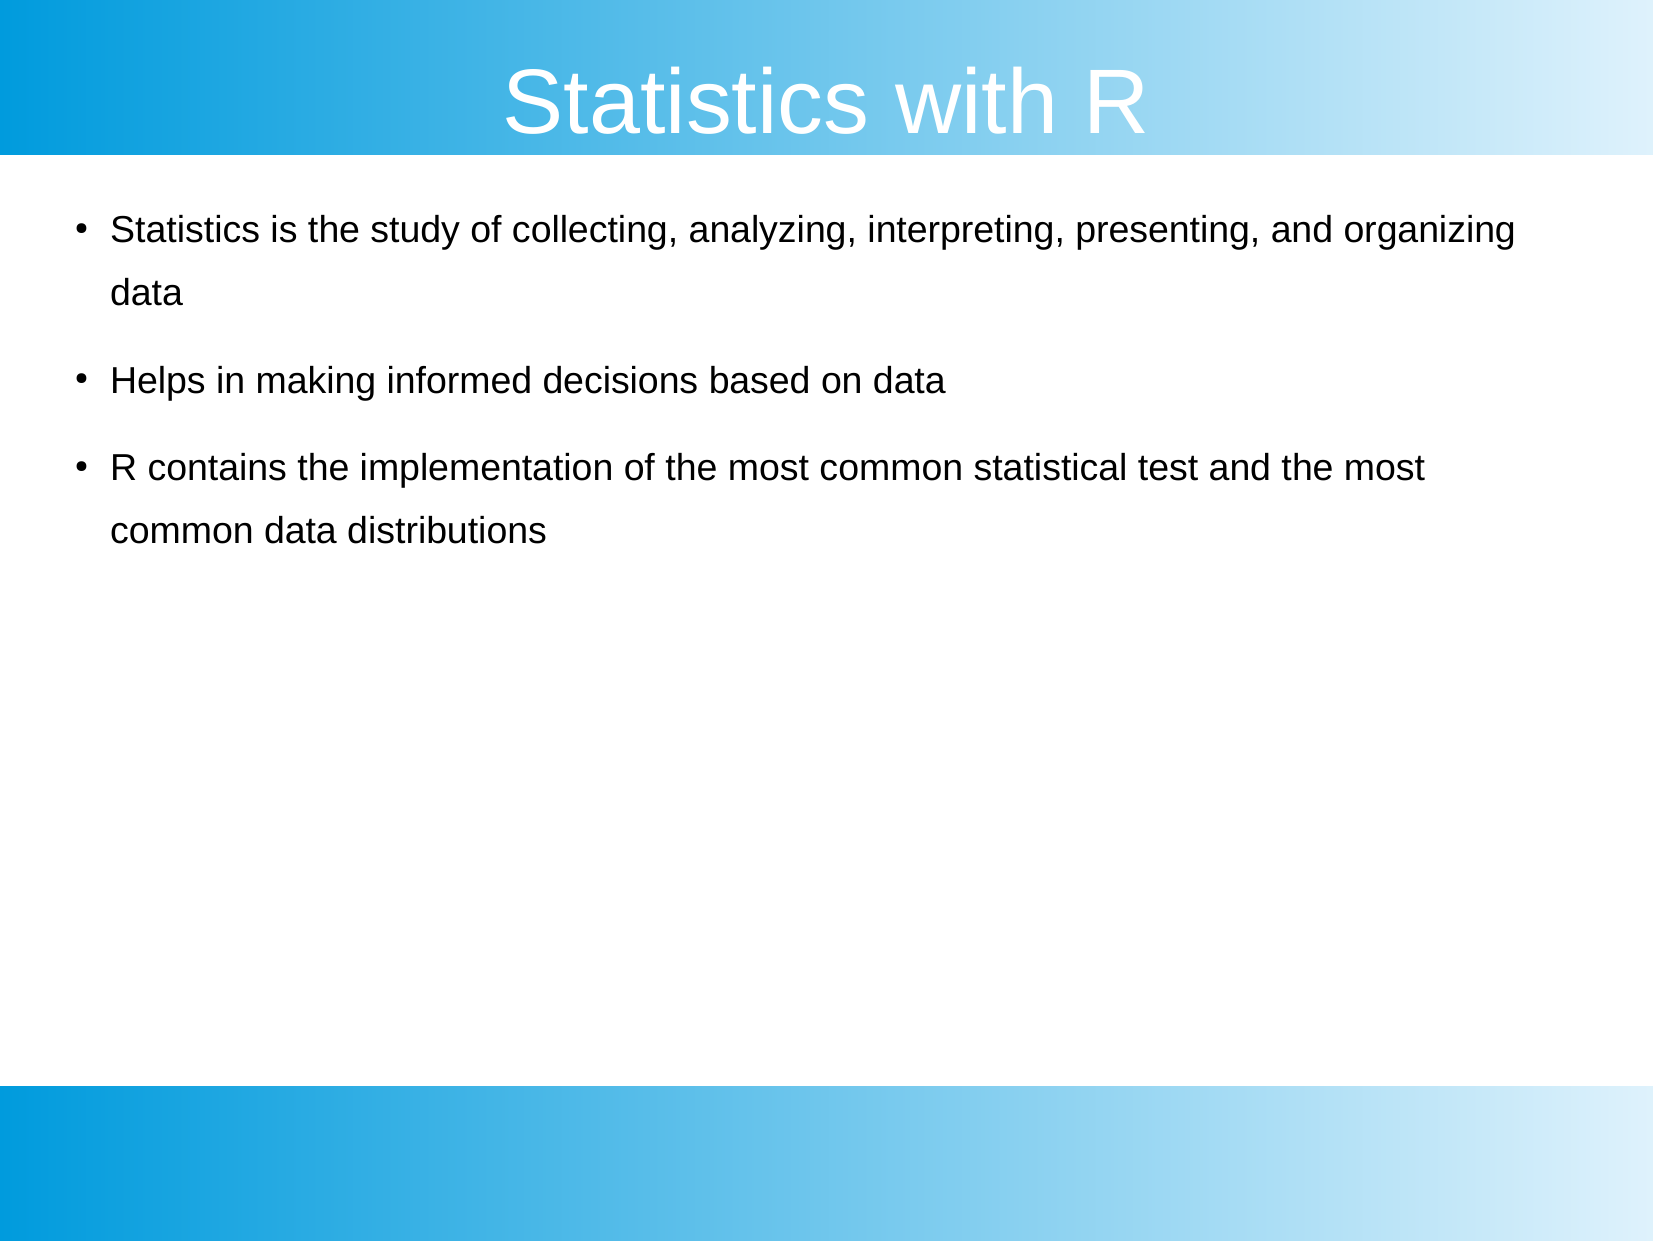

# Statistics with R
Statistics is the study of collecting, analyzing, interpreting, presenting, and organizing data
Helps in making informed decisions based on data
R contains the implementation of the most common statistical test and the most common data distributions